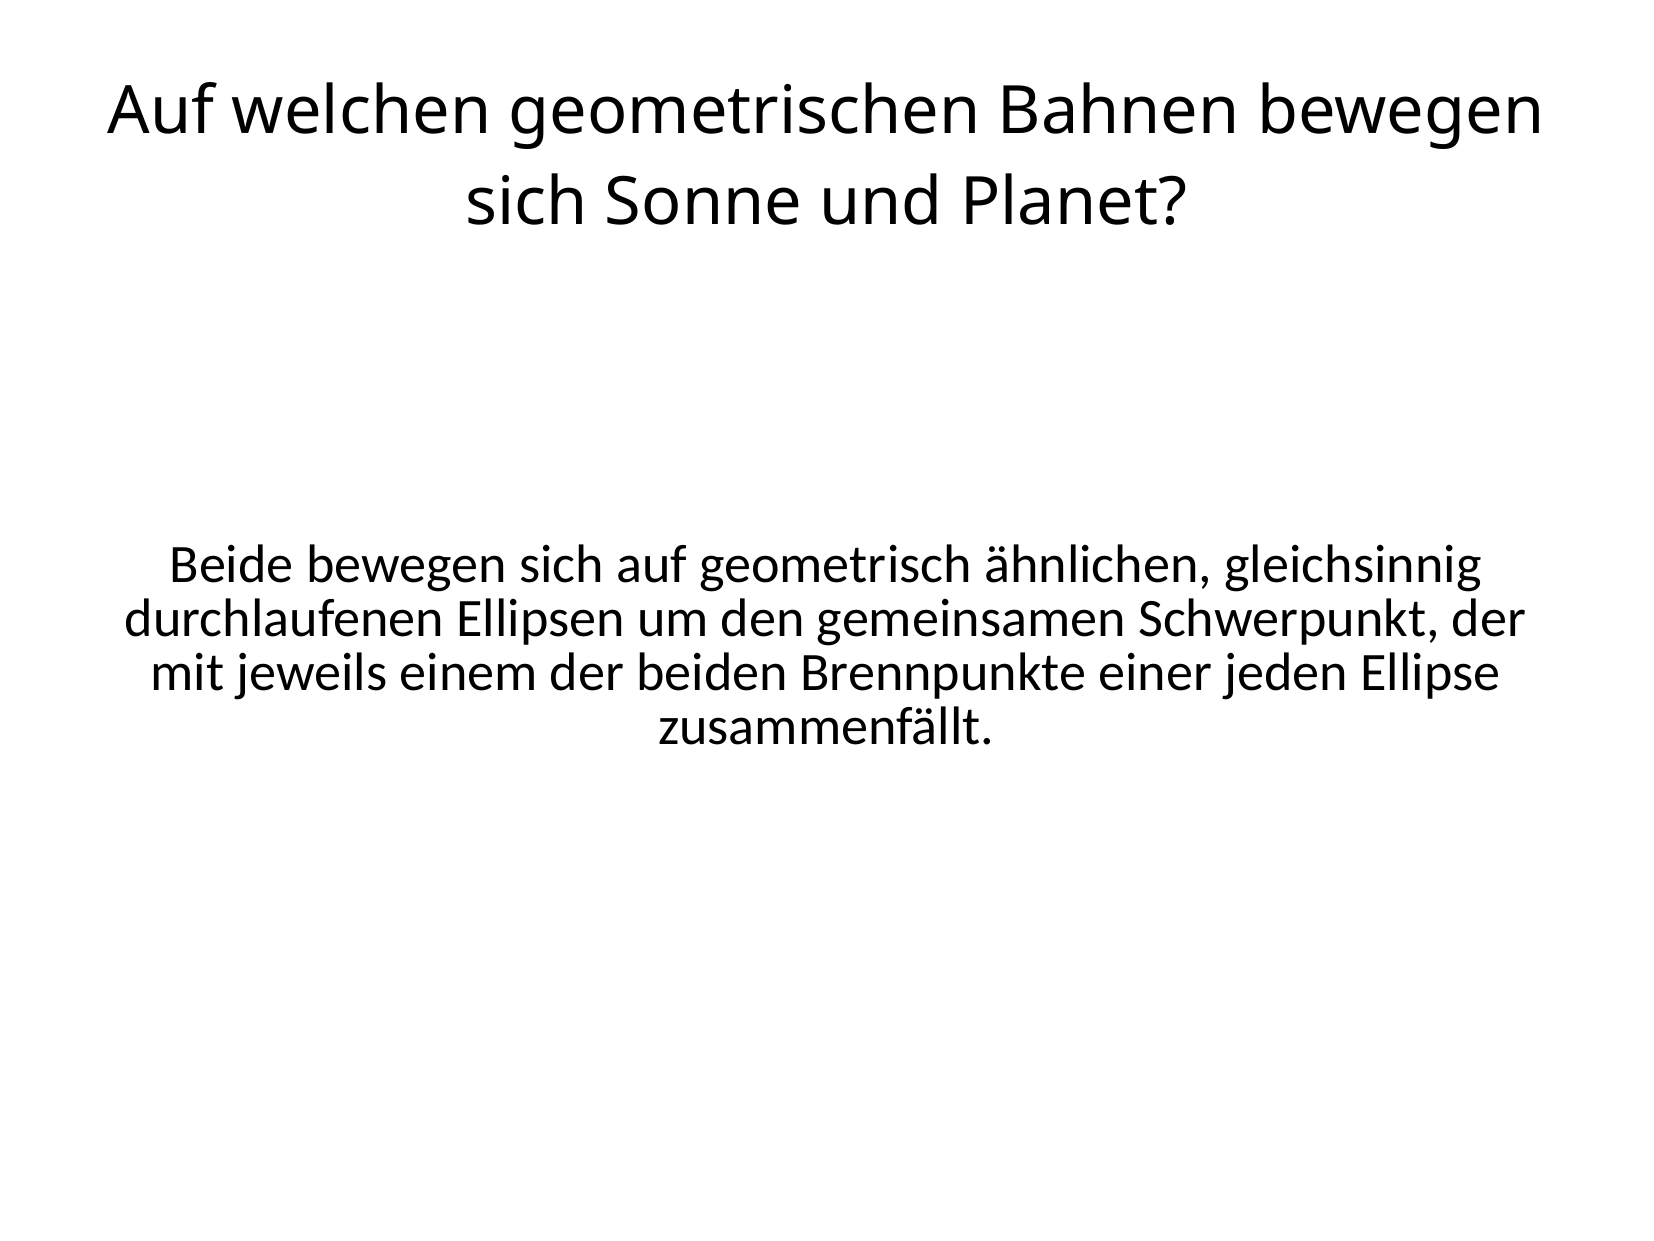

# Auf welchen geometrischen Bahnen bewegen sich Sonne und Planet?
Beide bewegen sich auf geometrisch ähnlichen, gleichsinnig durchlaufenen Ellipsen um den gemeinsamen Schwerpunkt, der mit jeweils einem der beiden Brennpunkte einer jeden Ellipse zusammenfällt.